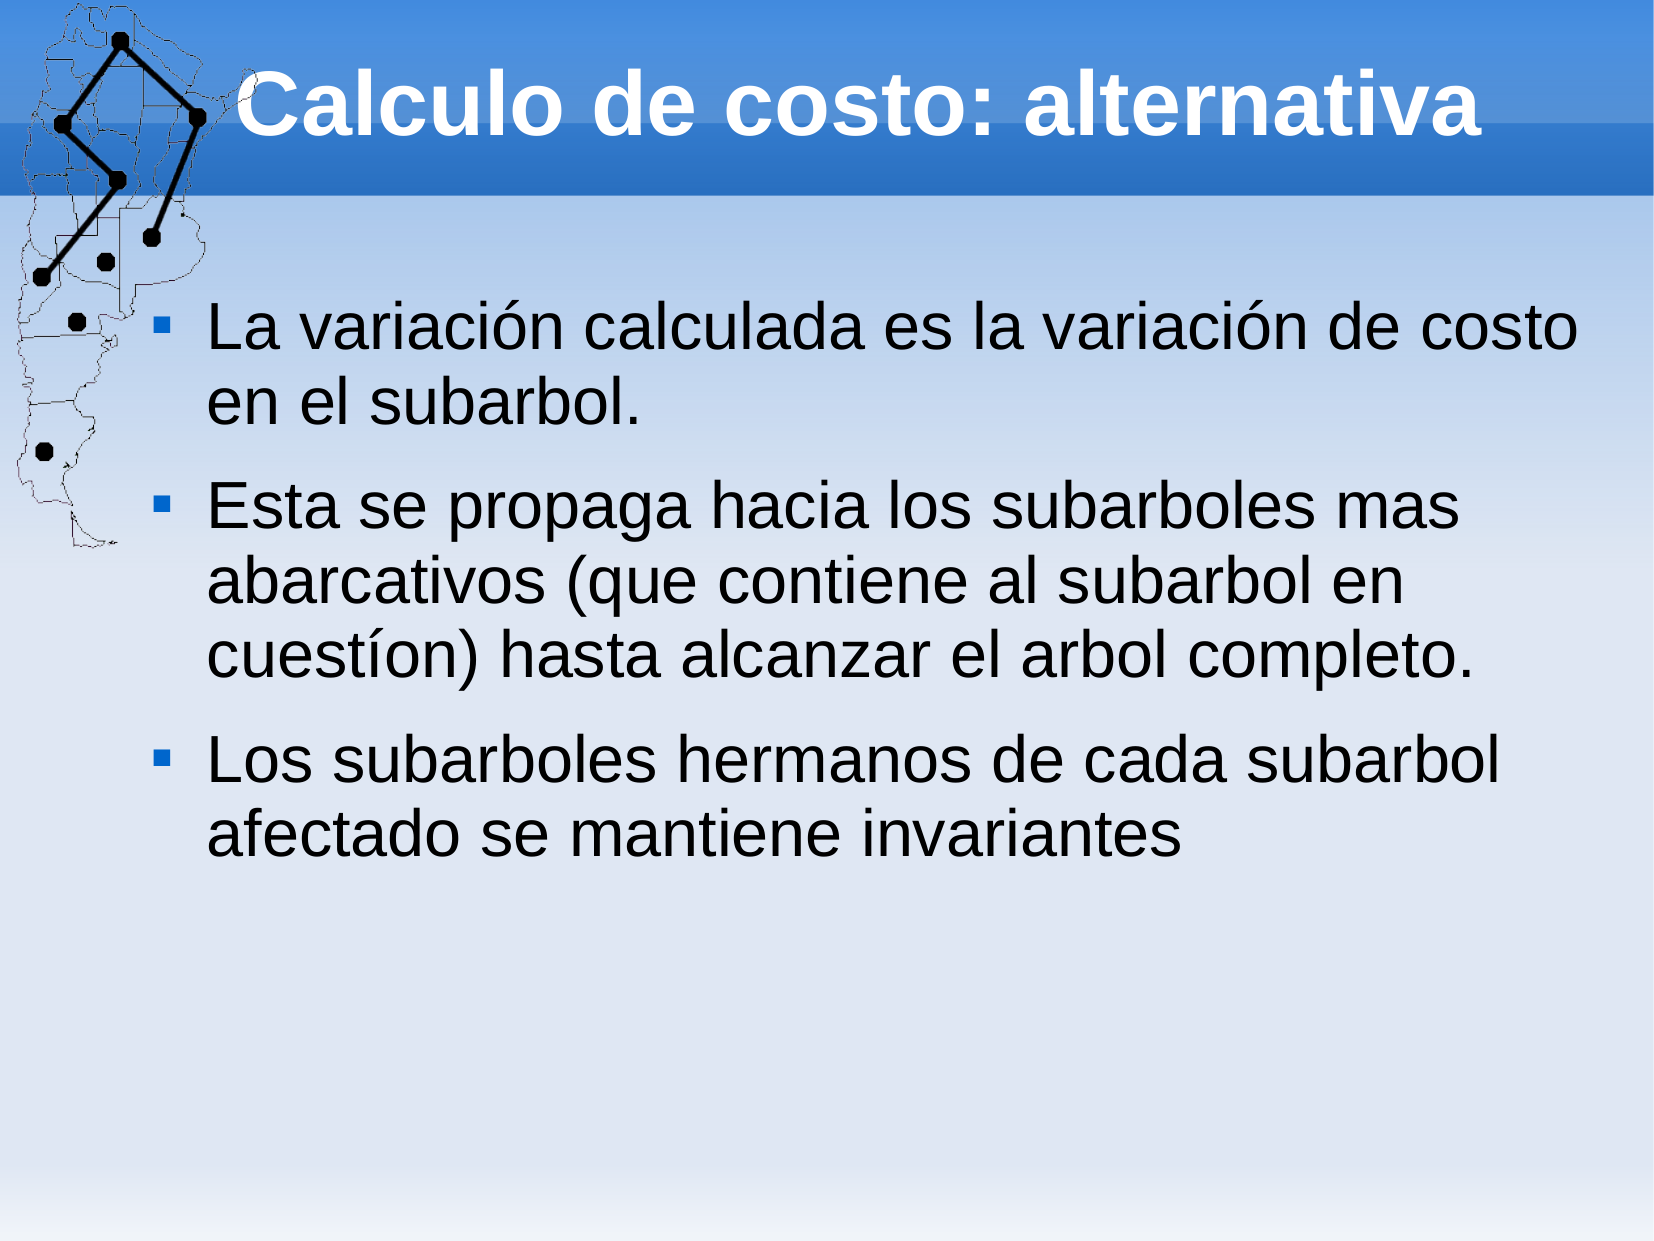

# Calculo de costo: alternativa
La variación calculada es la variación de costo en el subarbol.
Esta se propaga hacia los subarboles mas abarcativos (que contiene al subarbol en cuestíon) hasta alcanzar el arbol completo.
Los subarboles hermanos de cada subarbol afectado se mantiene invariantes